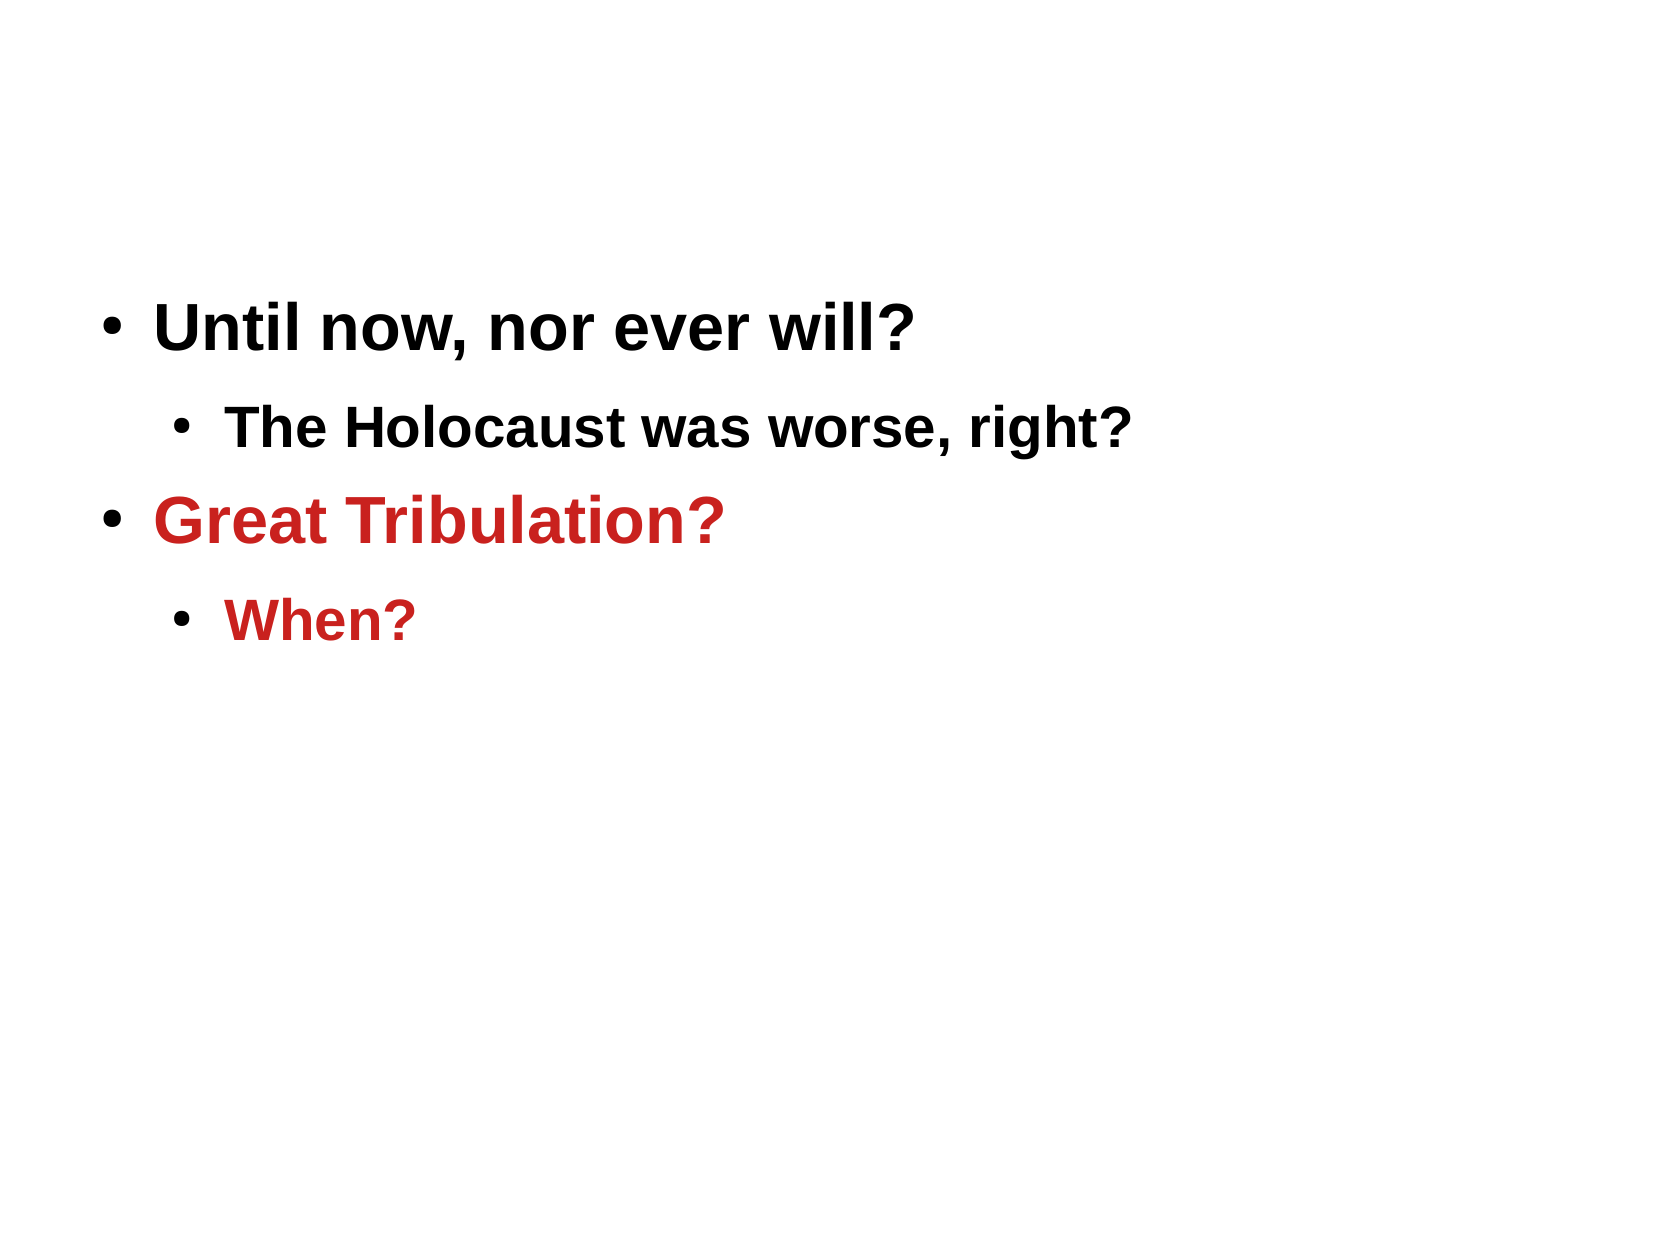

#
Until now, nor ever will?
The Holocaust was worse, right?
Great Tribulation?
When?